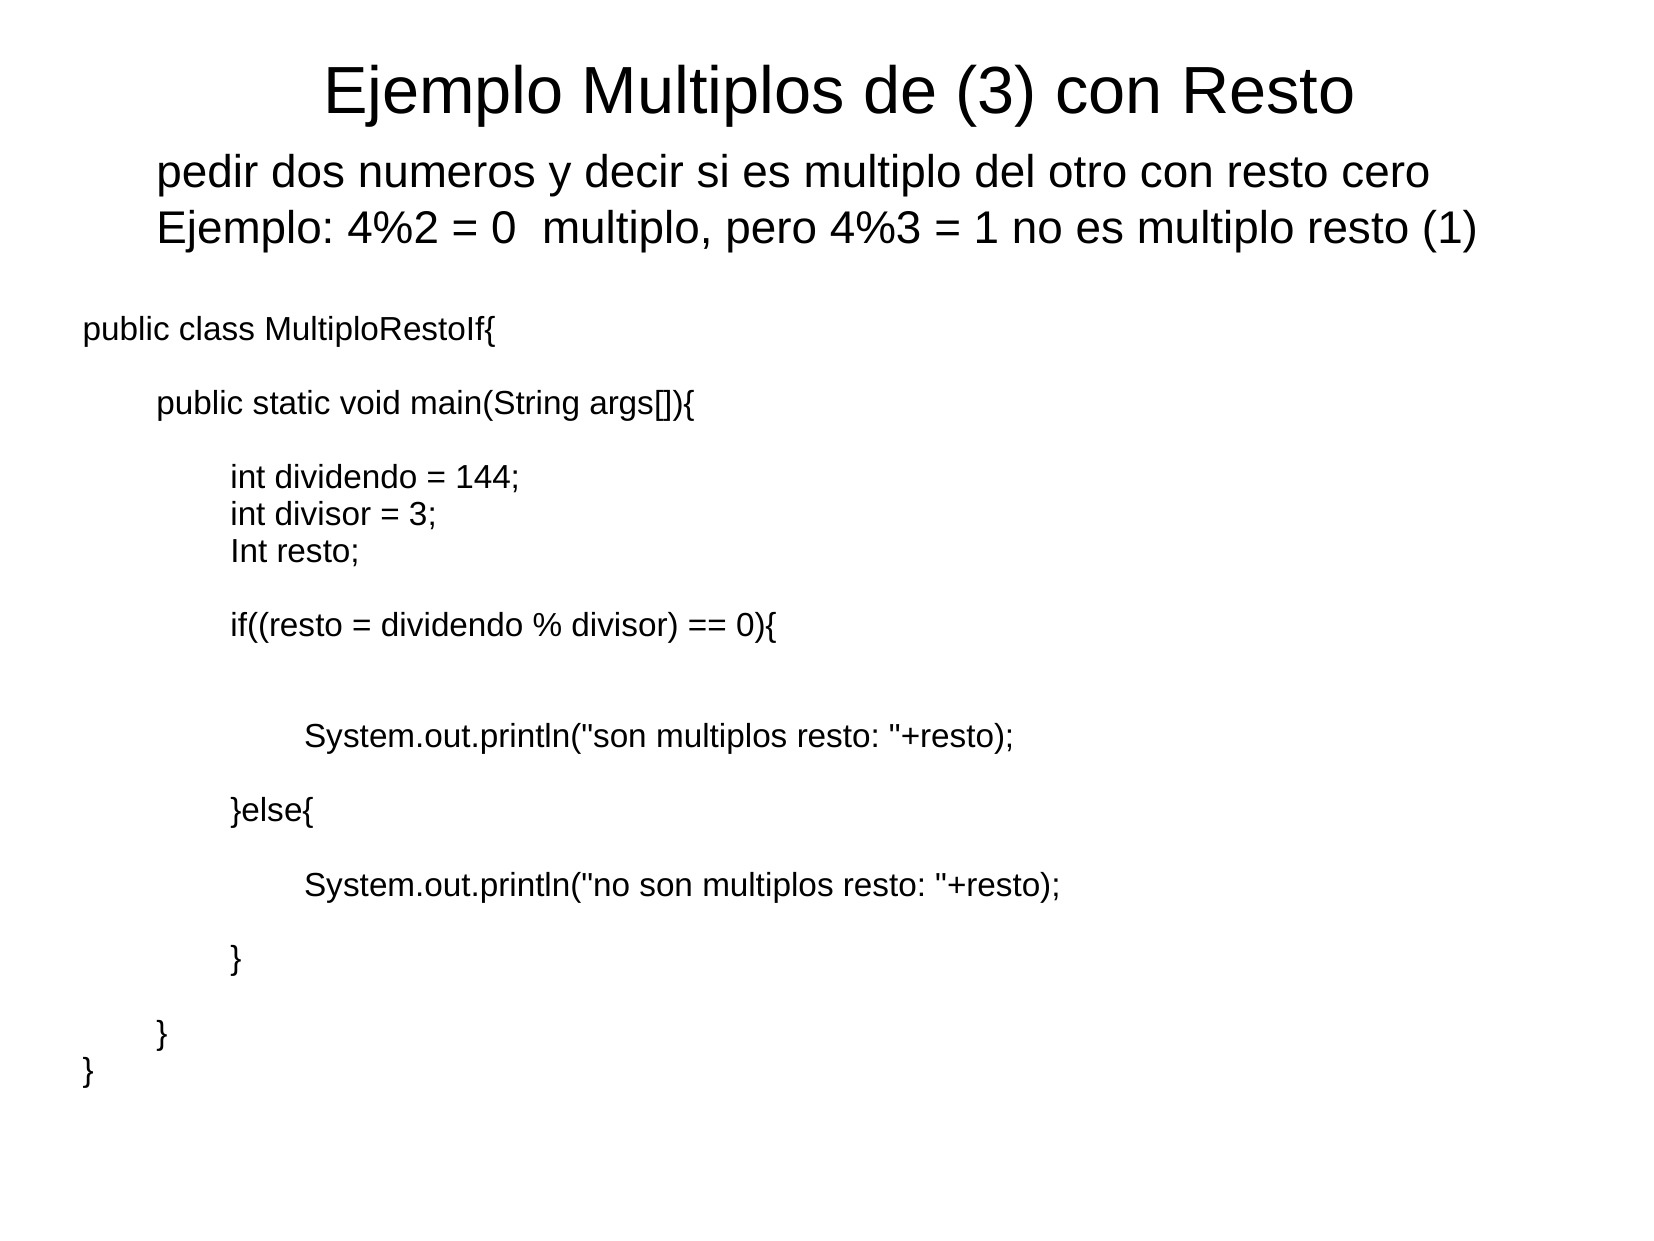

# Ejemplo Multiplos de (3) con Resto pedir dos numeros y decir si es multiplo del otro con resto cero Ejemplo: 4%2 = 0 multiplo, pero 4%3 = 1 no es multiplo resto (1)
public class MultiploRestoIf{
	public static void main(String args[]){
		int dividendo = 144;
		int divisor = 3;
		Int resto;
		if((resto = dividendo % divisor) == 0){
			System.out.println("son multiplos resto: "+resto);
		}else{
			System.out.println("no son multiplos resto: "+resto);
		}
	}
}